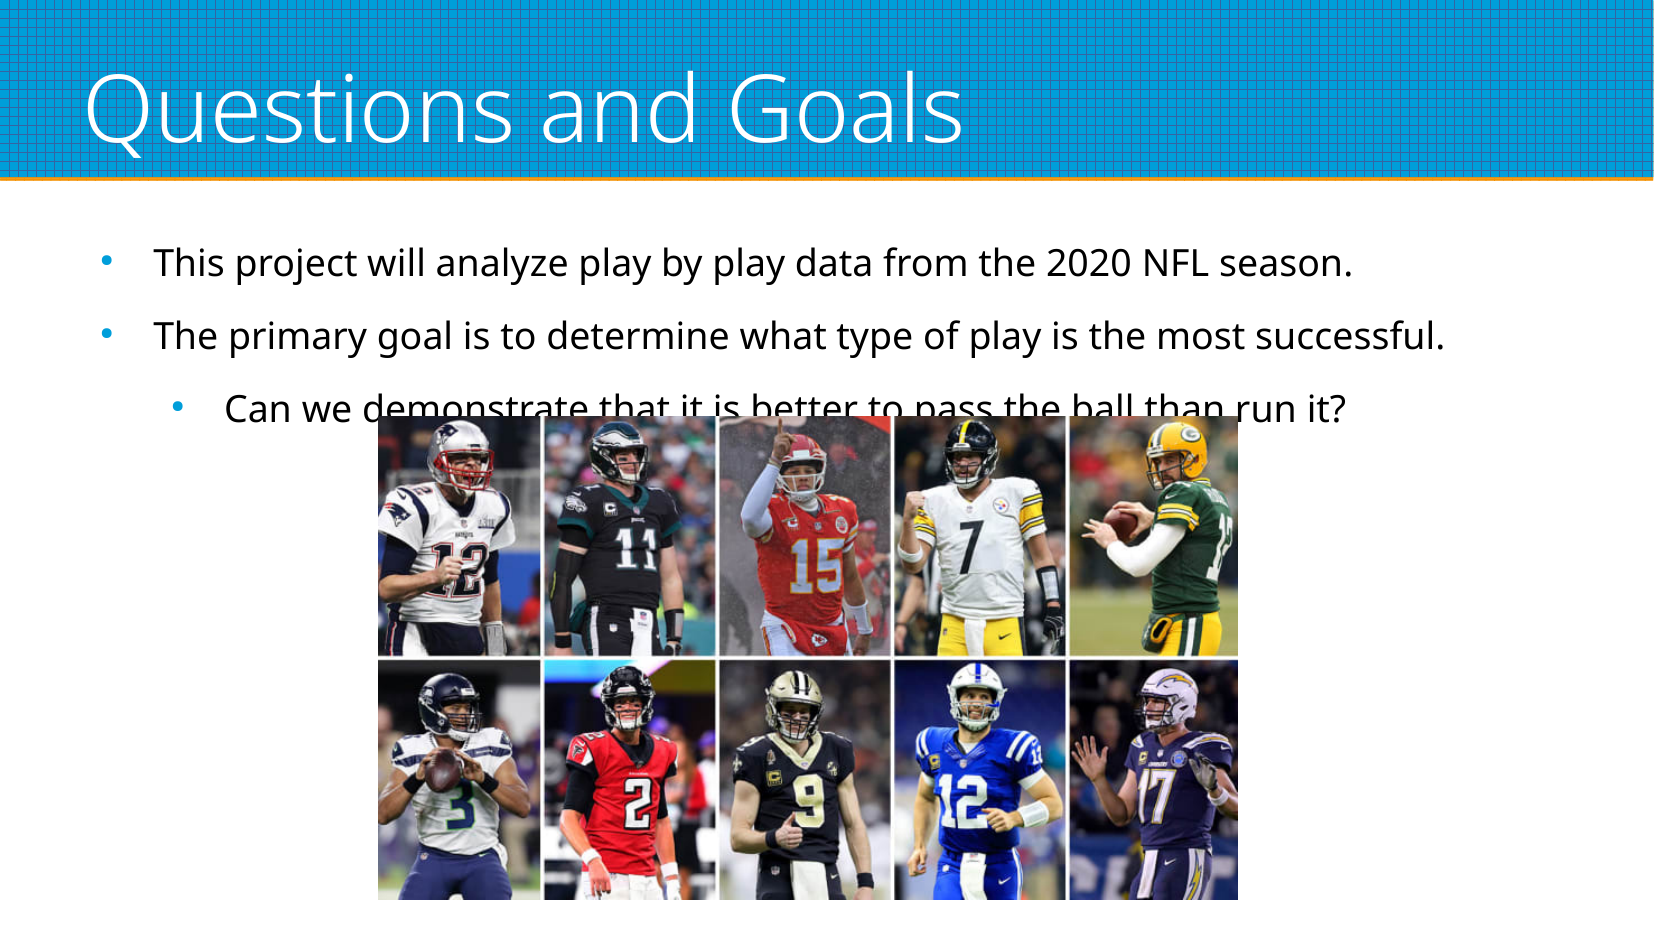

# Questions and Goals
This project will analyze play by play data from the 2020 NFL season.
The primary goal is to determine what type of play is the most successful.
Can we demonstrate that it is better to pass the ball than run it?